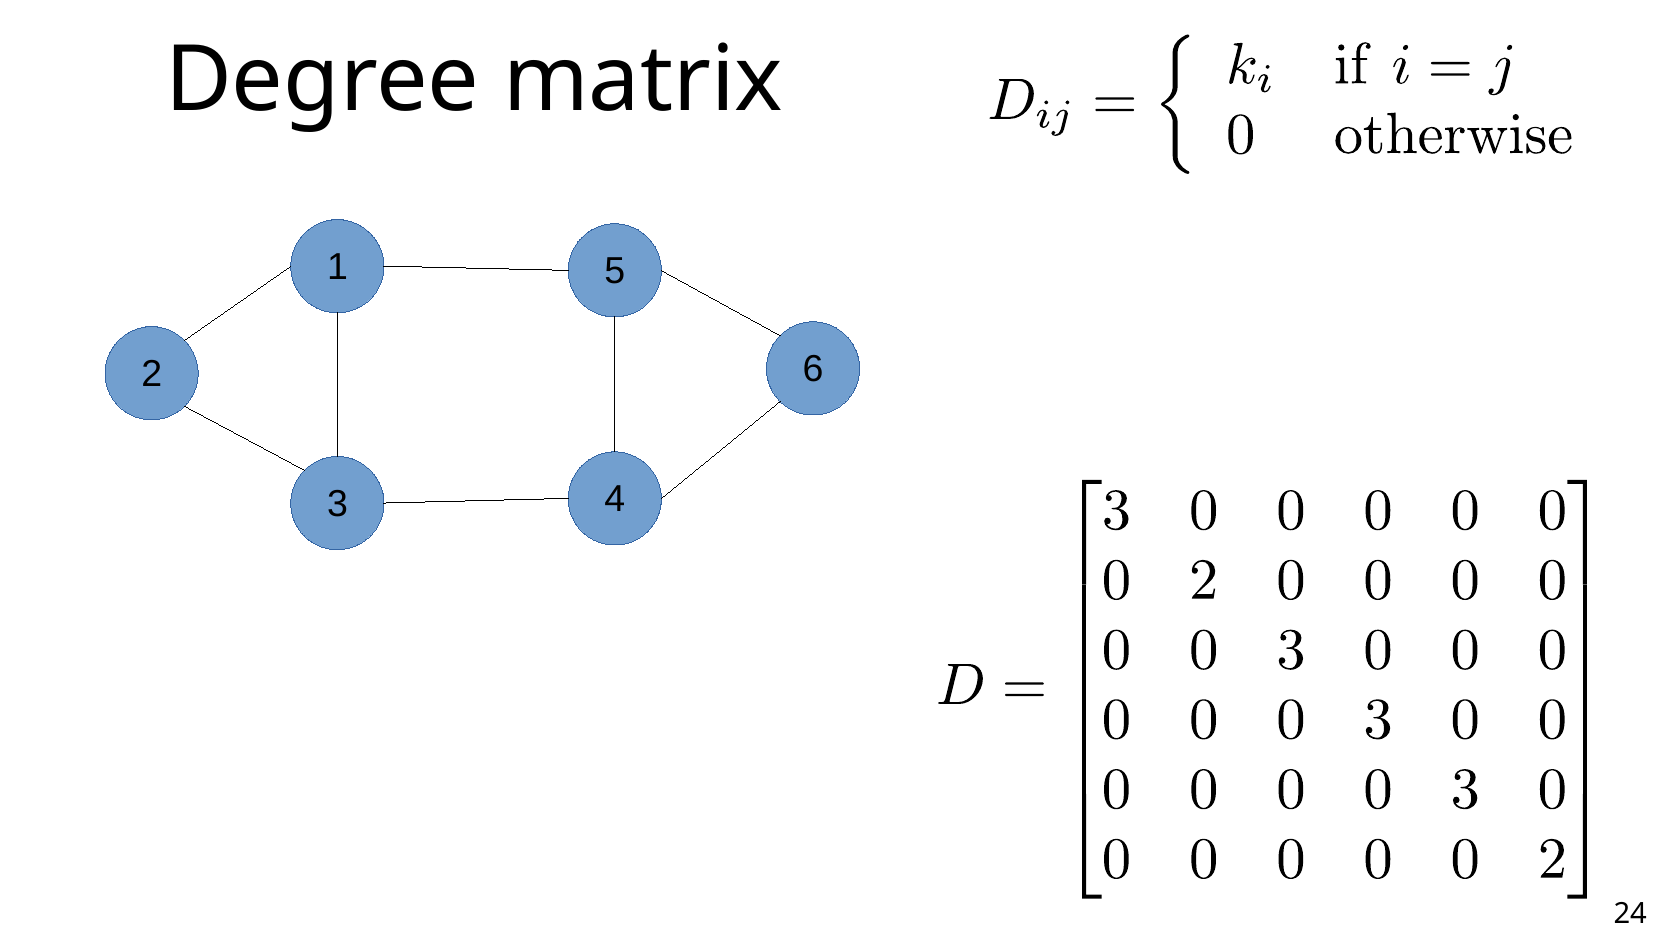

# Degree matrix
1
5
6
2
4
3
24